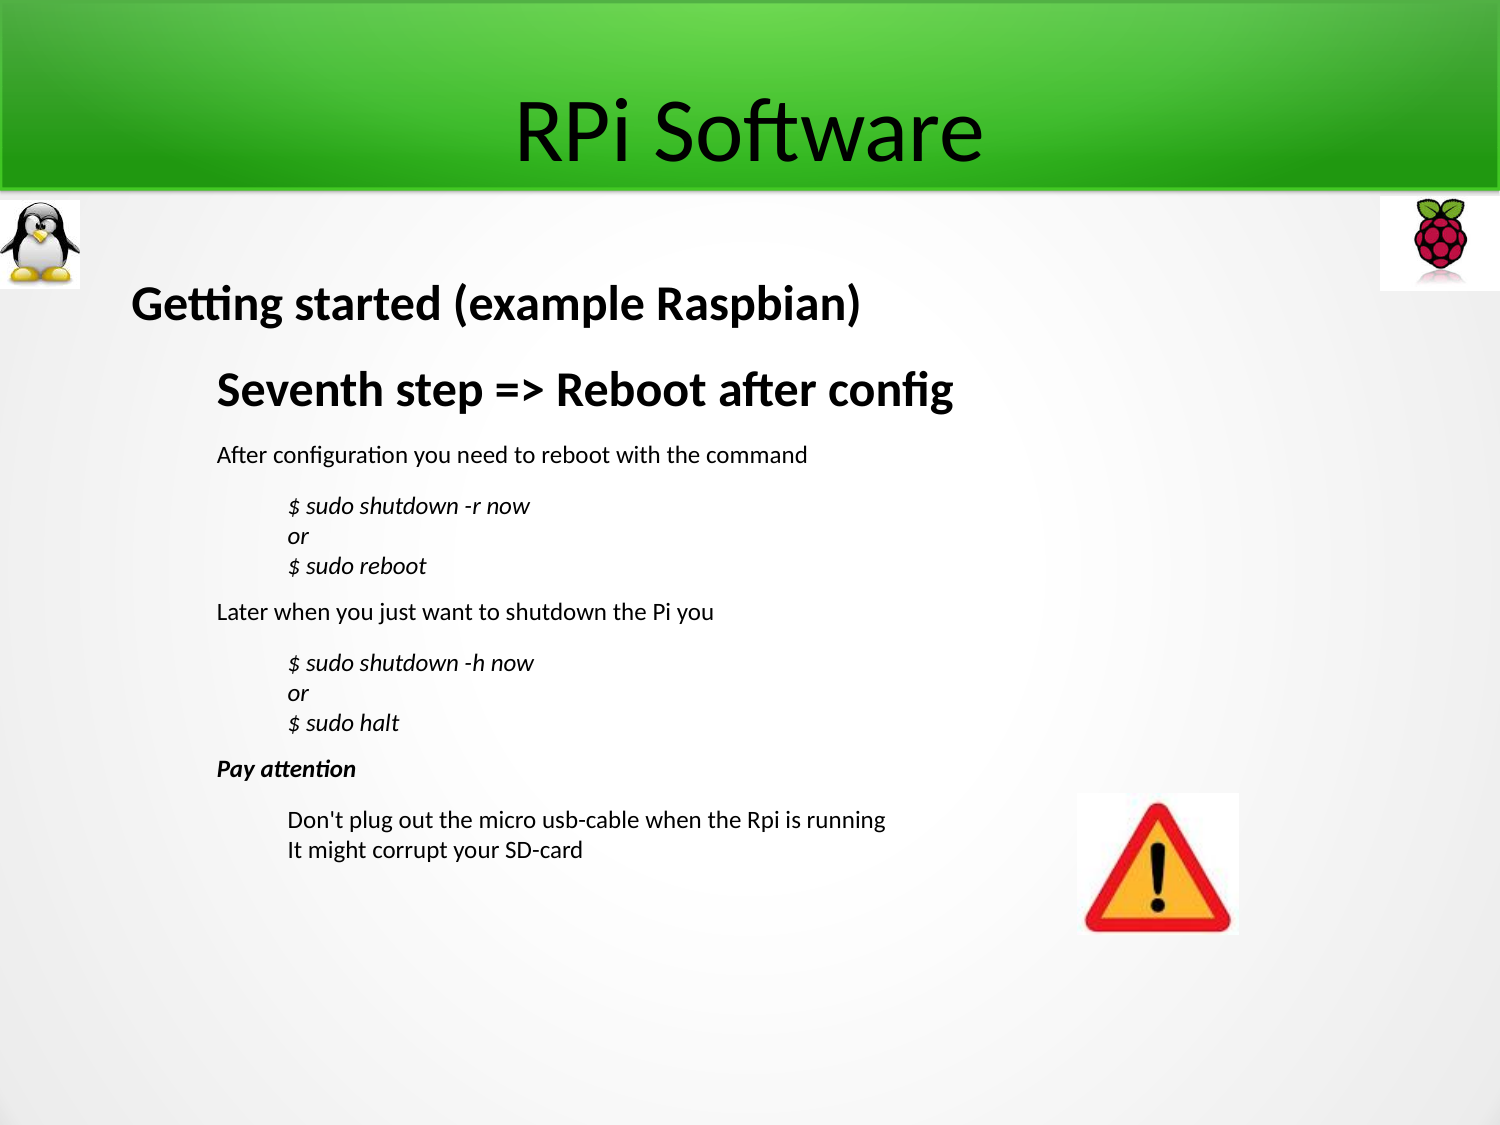

# RPi Software
Getting started (example Raspbian)
Seventh step => Reboot after config
After configuration you need to reboot with the command
$ sudo shutdown -r now
or
$ sudo reboot
Later when you just want to shutdown the Pi you
$ sudo shutdown -h now
or
$ sudo halt
Pay attention
Don't plug out the micro usb-cable when the Rpi is running
It might corrupt your SD-card